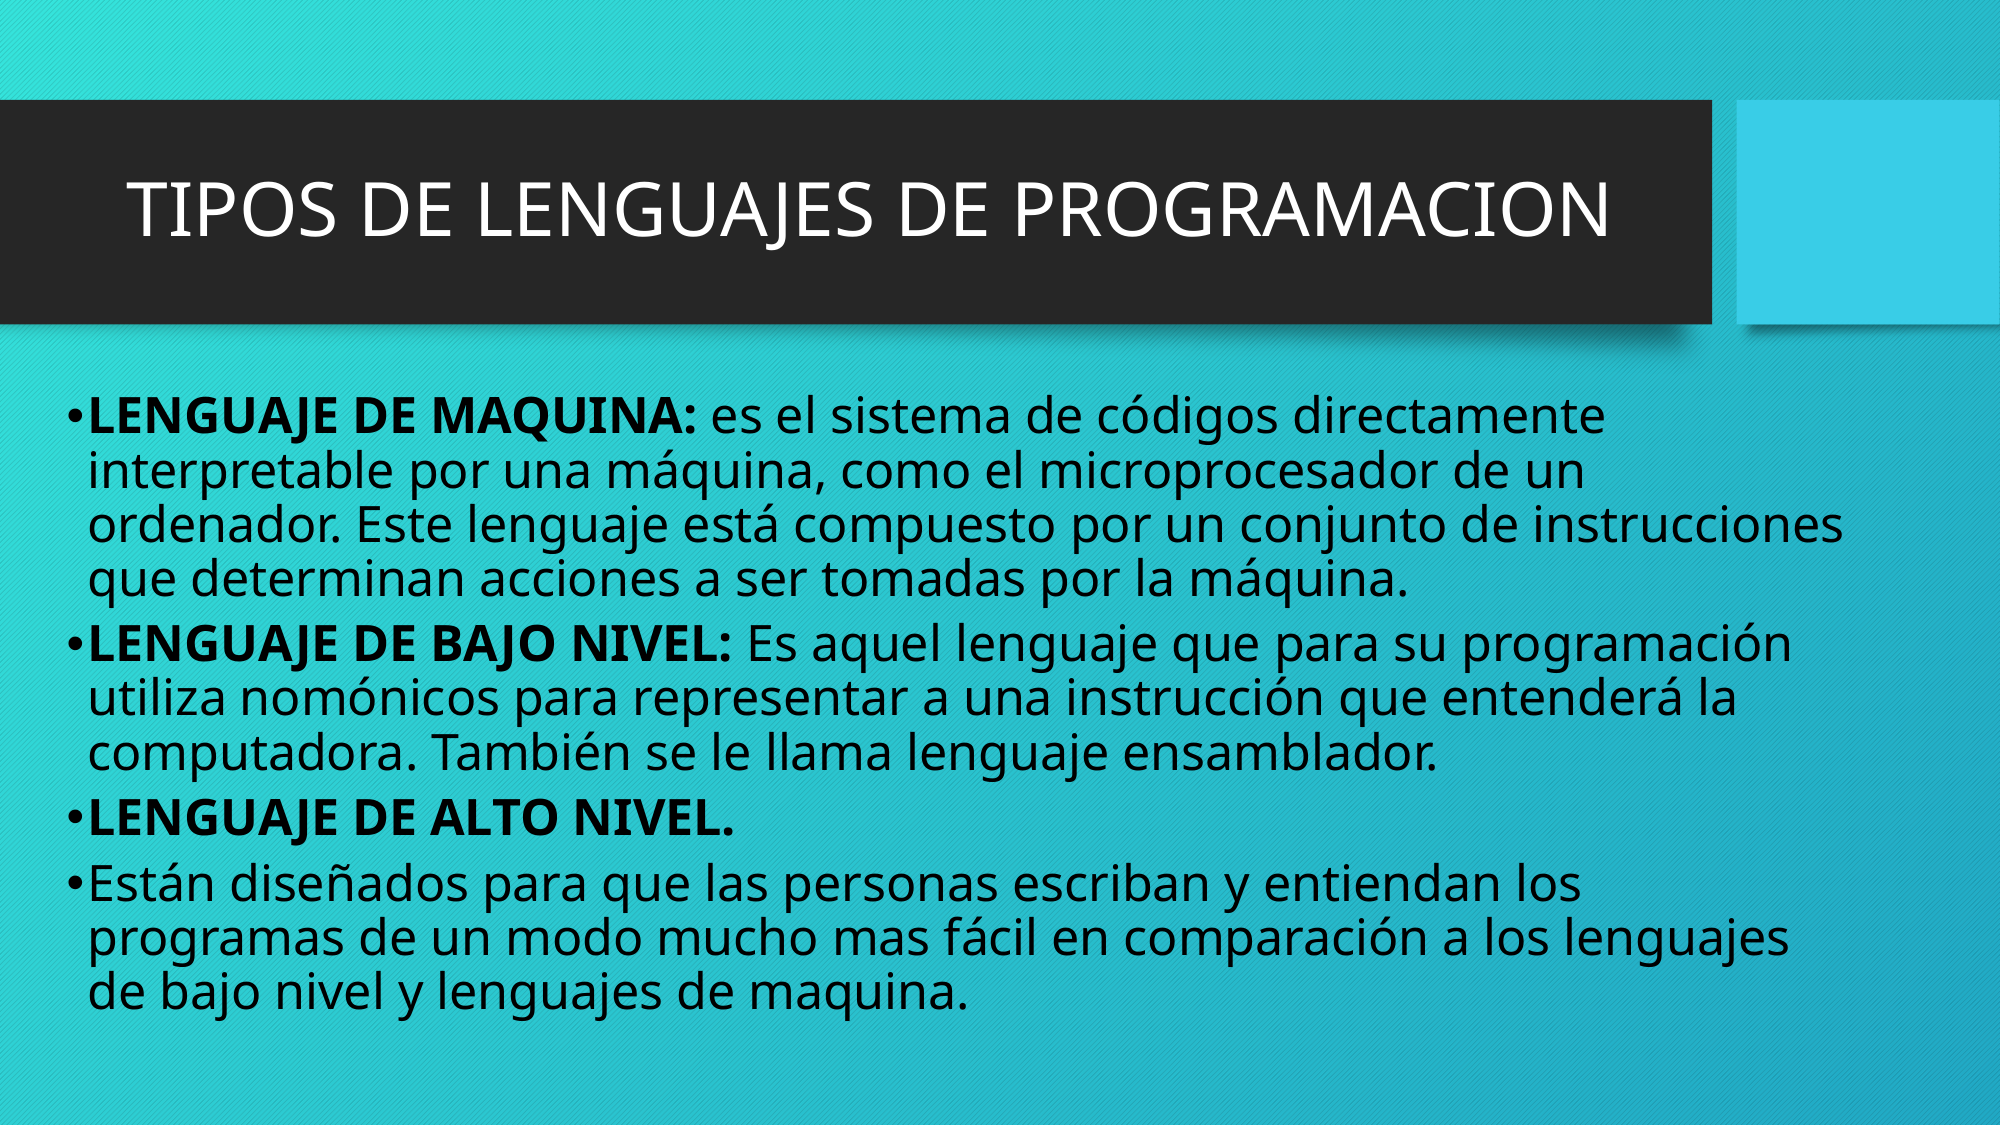

# TIPOS DE LENGUAJES DE PROGRAMACION
LENGUAJE DE MAQUINA: es el sistema de códigos directamente interpretable por una máquina, como el microprocesador de un ordenador. Este lenguaje está compuesto por un conjunto de instrucciones que determinan acciones a ser tomadas por la máquina.
LENGUAJE DE BAJO NIVEL: Es aquel lenguaje que para su programación utiliza nomónicos para representar a una instrucción que entenderá la computadora. También se le llama lenguaje ensamblador.
LENGUAJE DE ALTO NIVEL.
Están diseñados para que las personas escriban y entiendan los programas de un modo mucho mas fácil en comparación a los lenguajes de bajo nivel y lenguajes de maquina.